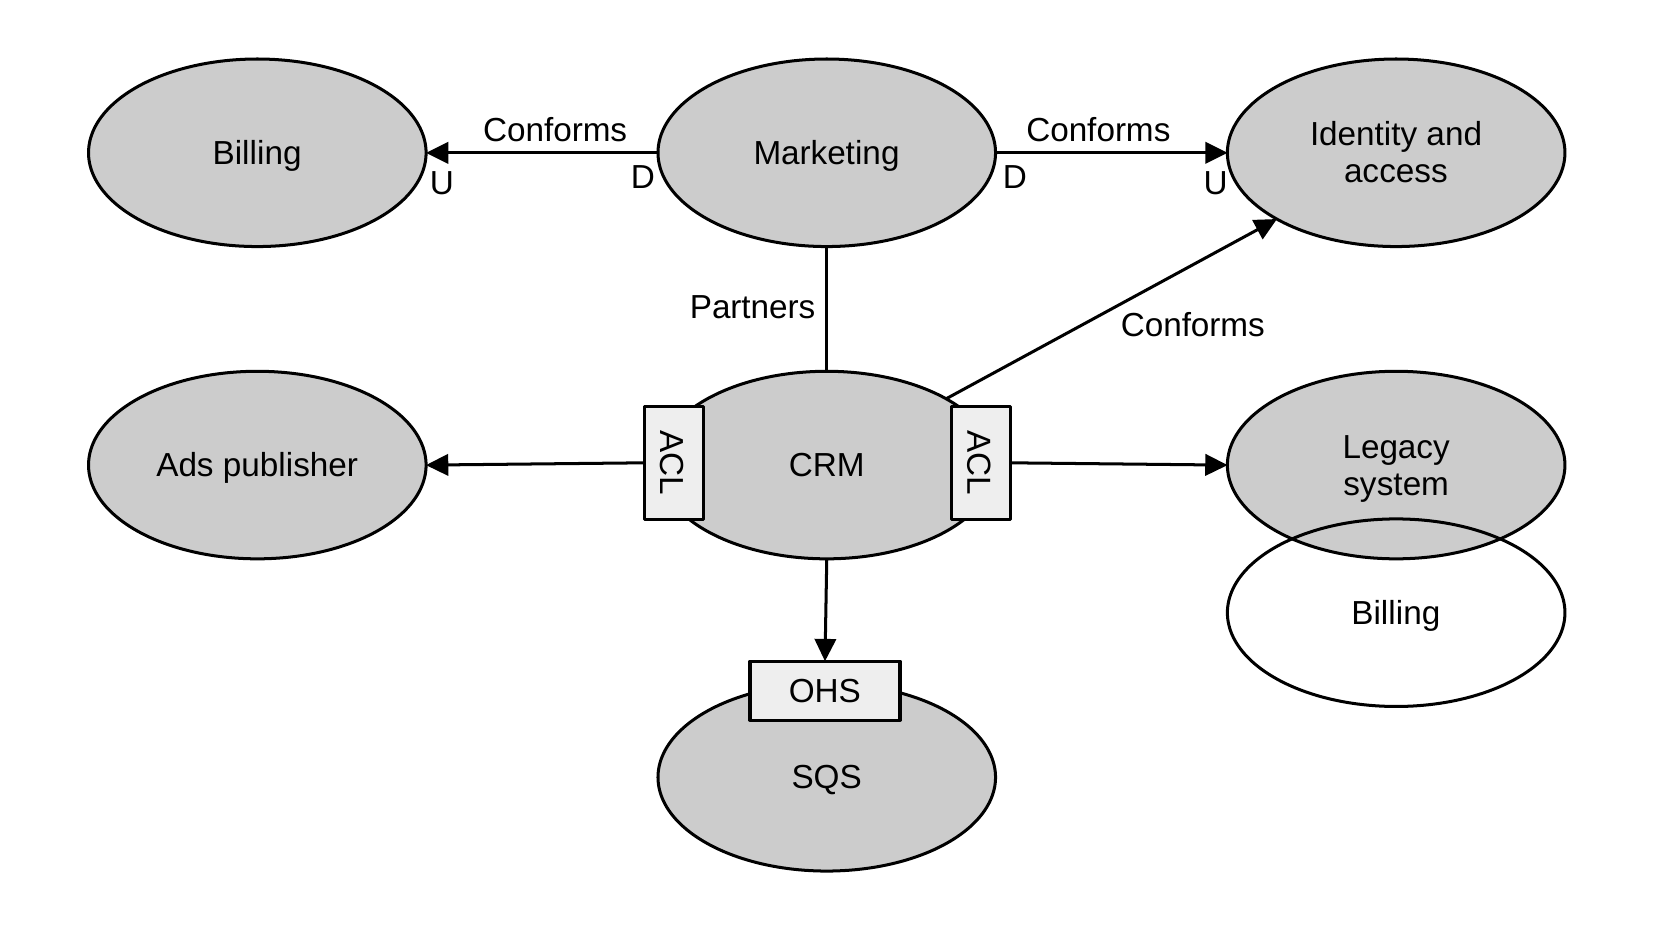

Billing
Marketing
Identity and access
Conforms
Conforms
D
D
U
U
Partners
Conforms
Ads publisher
CRM
Legacy system
ACL
ACL
Billing
OHS
SQS